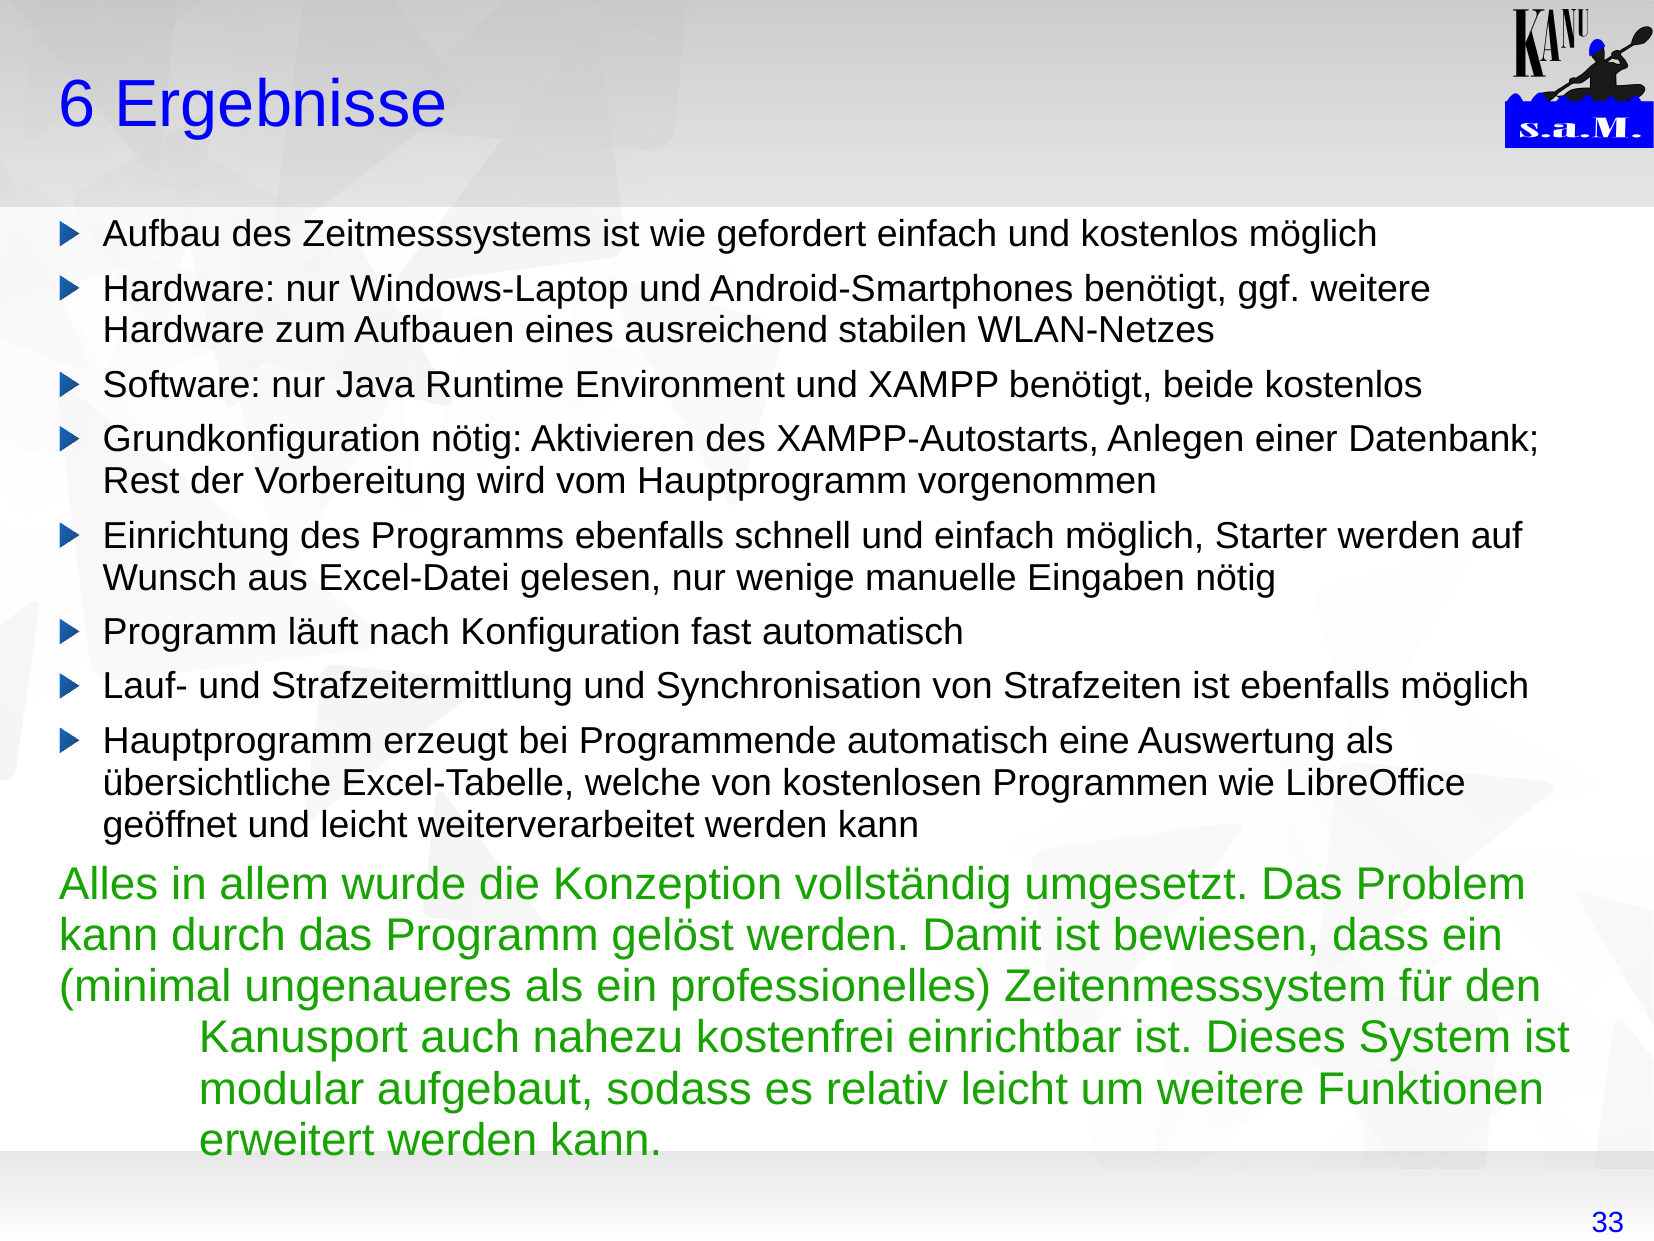

# 6 Ergebnisse
Aufbau des Zeitmesssystems ist wie gefordert einfach und kostenlos möglich
Hardware: nur Windows-Laptop und Android-Smartphones benötigt, ggf. weitere Hardware zum Aufbauen eines ausreichend stabilen WLAN-Netzes
Software: nur Java Runtime Environment und XAMPP benötigt, beide kostenlos
Grundkonfiguration nötig: Aktivieren des XAMPP-Autostarts, Anlegen einer Datenbank; Rest der Vorbereitung wird vom Hauptprogramm vorgenommen
Einrichtung des Programms ebenfalls schnell und einfach möglich, Starter werden auf Wunsch aus Excel-Datei gelesen, nur wenige manuelle Eingaben nötig
Programm läuft nach Konfiguration fast automatisch
Lauf- und Strafzeitermittlung und Synchronisation von Strafzeiten ist ebenfalls möglich
Hauptprogramm erzeugt bei Programmende automatisch eine Auswertung als übersichtliche Excel-Tabelle, welche von kostenlosen Programmen wie LibreOffice geöffnet und leicht weiterverarbeitet werden kann
Alles in allem wurde die Konzeption vollständig umgesetzt. Das Problem kann durch das Programm gelöst werden. Damit ist bewiesen, dass ein (minimal ungenaueres als ein professionelles) Zeitenmesssystem für den Kanusport auch nahezu kostenfrei einrichtbar ist. Dieses System ist modular aufgebaut, sodass es relativ leicht um weitere Funktionen erweitert werden kann.
33